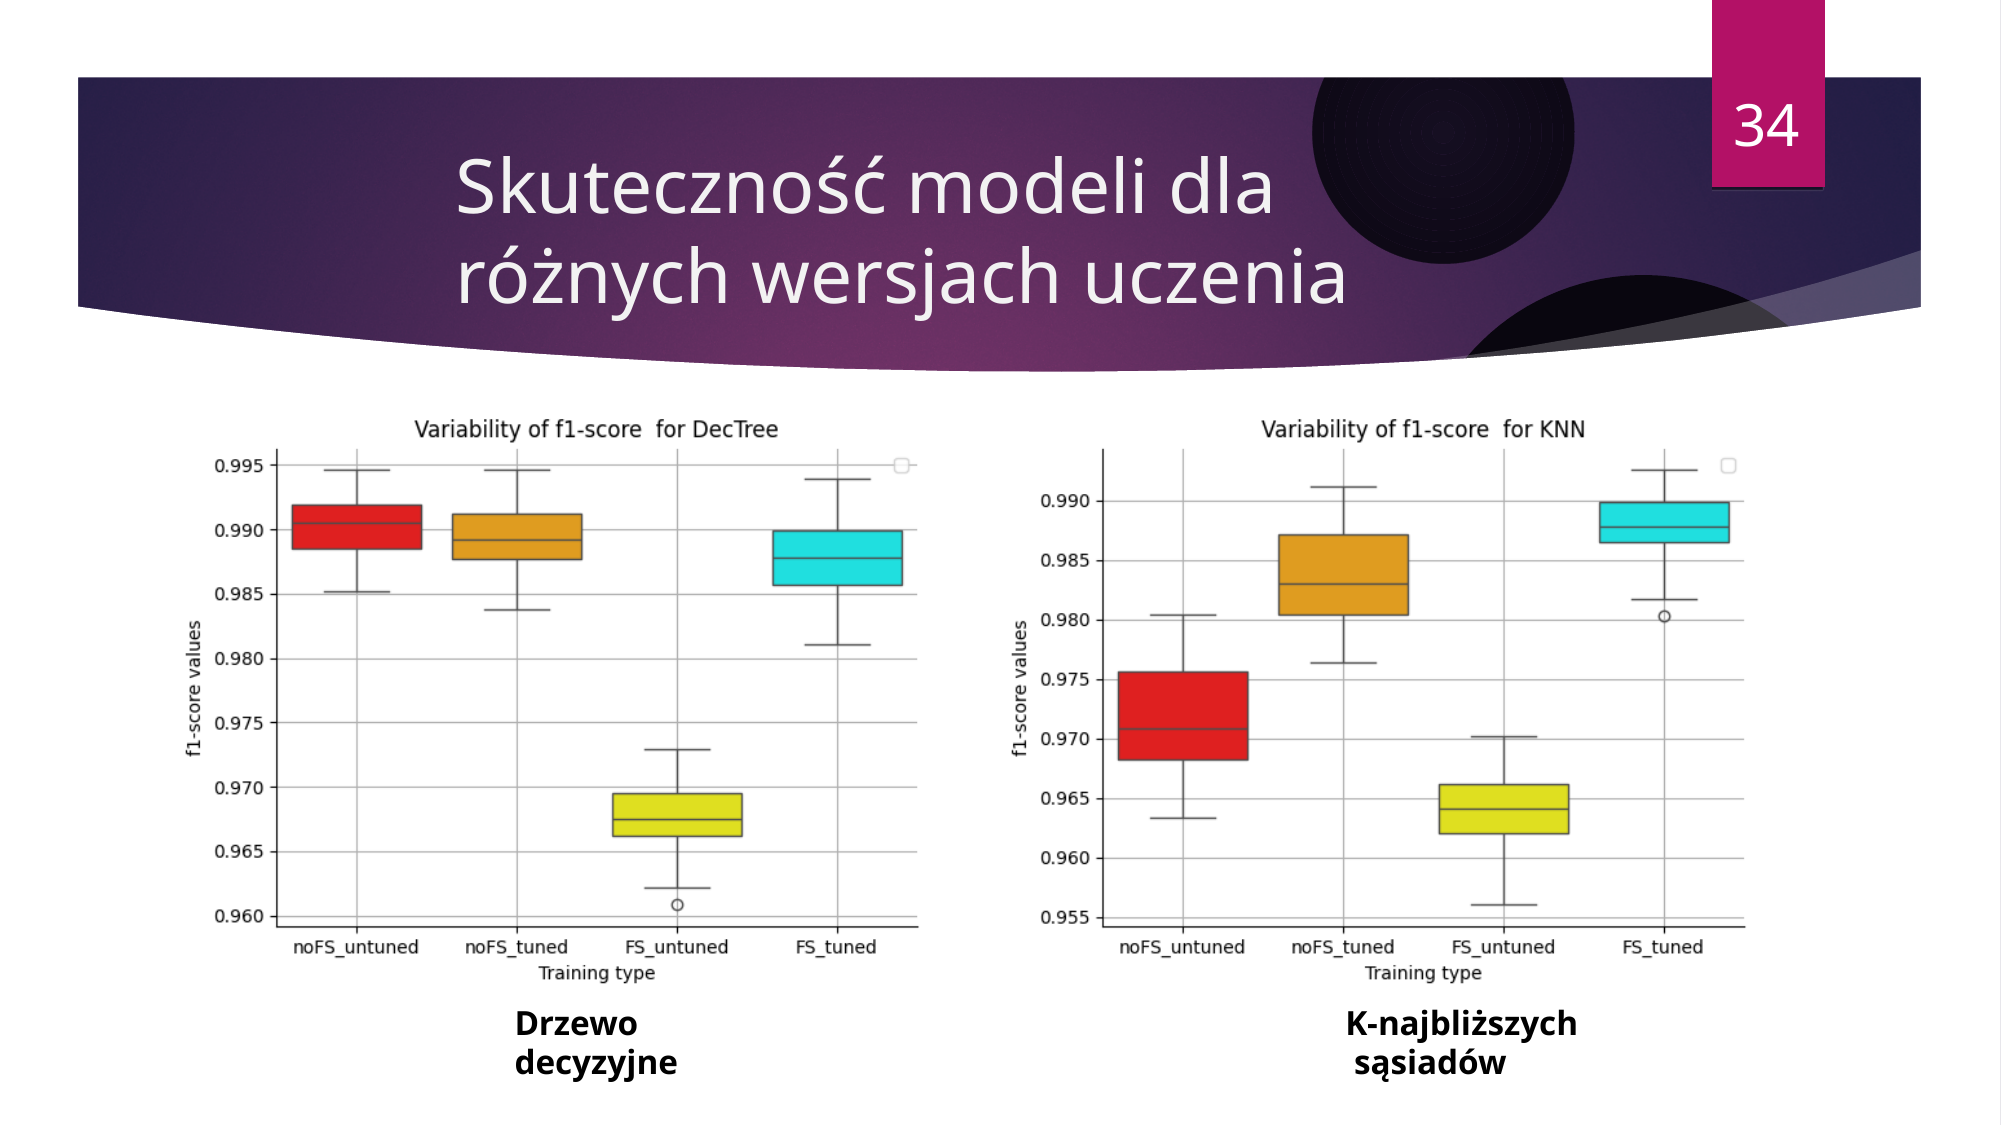

Skuteczność modeli dla
różnych wersjach uczenia
Drzewo
decyzyjne
K-najbliższych
 sąsiadów